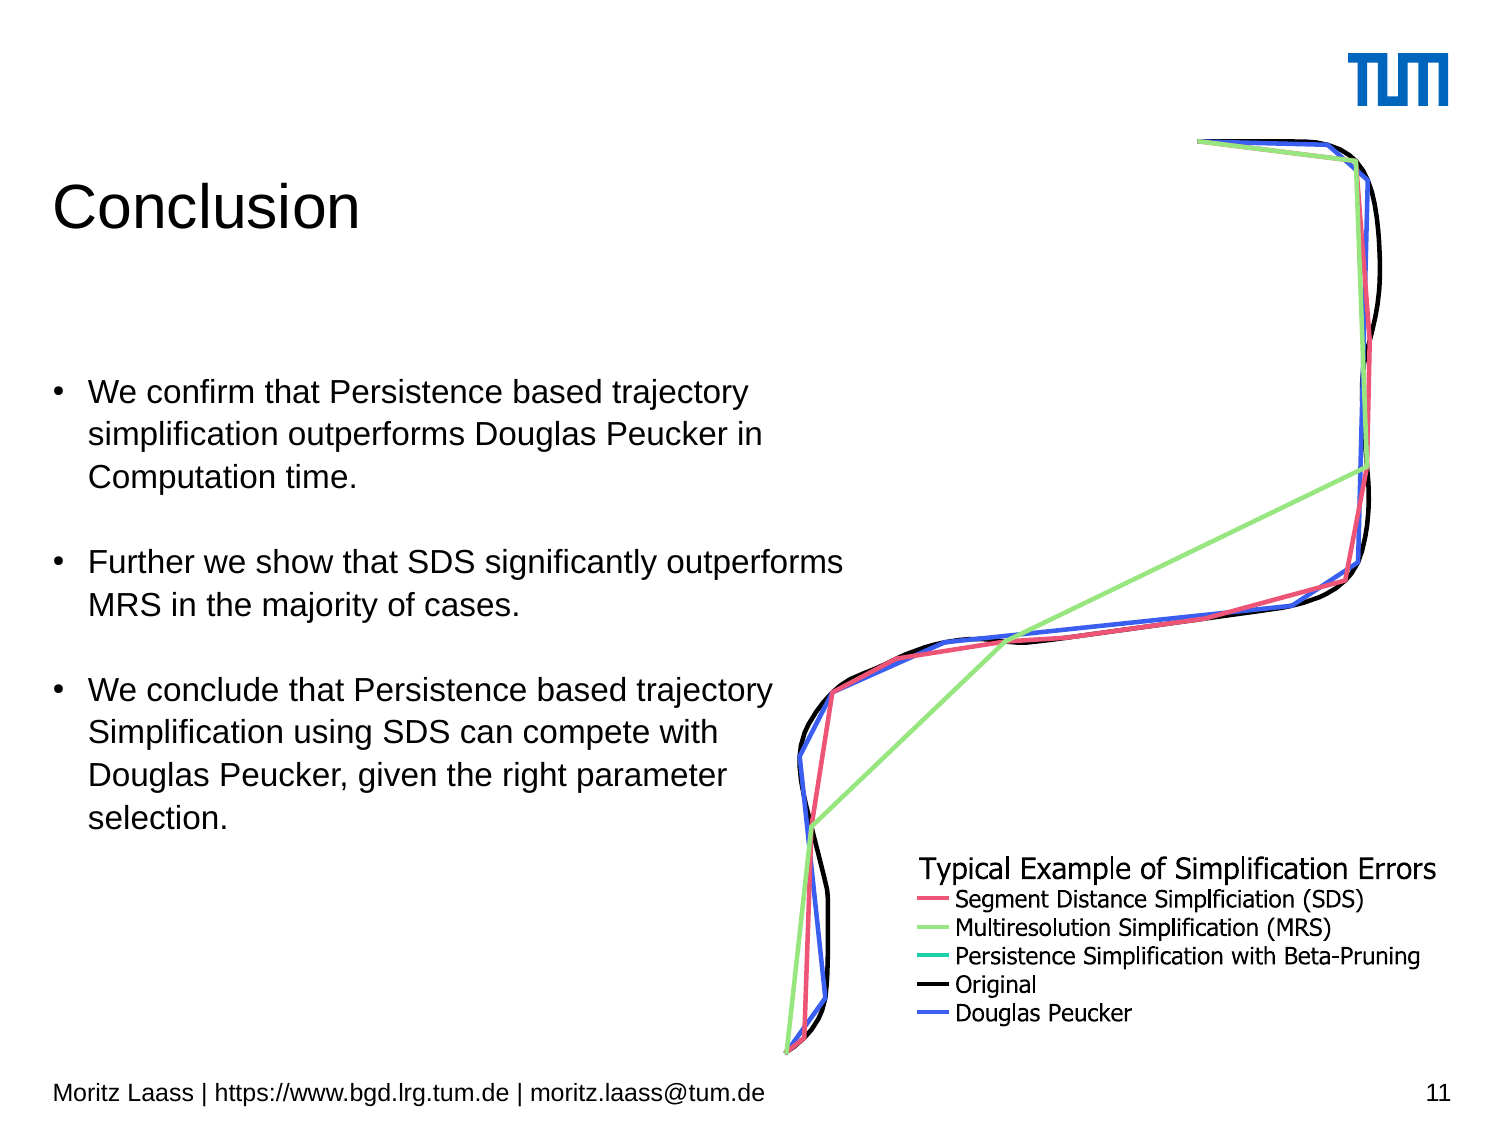

# Conclusion
We confirm that Persistence based trajectory simplification outperforms Douglas Peucker in Computation time.
Further we show that SDS significantly outperforms MRS in the majority of cases.
We conclude that Persistence based trajectory Simplification using SDS can compete with Douglas Peucker, given the right parameter selection.
Moritz Laass | https://www.bgd.lrg.tum.de | moritz.laass@tum.de
11